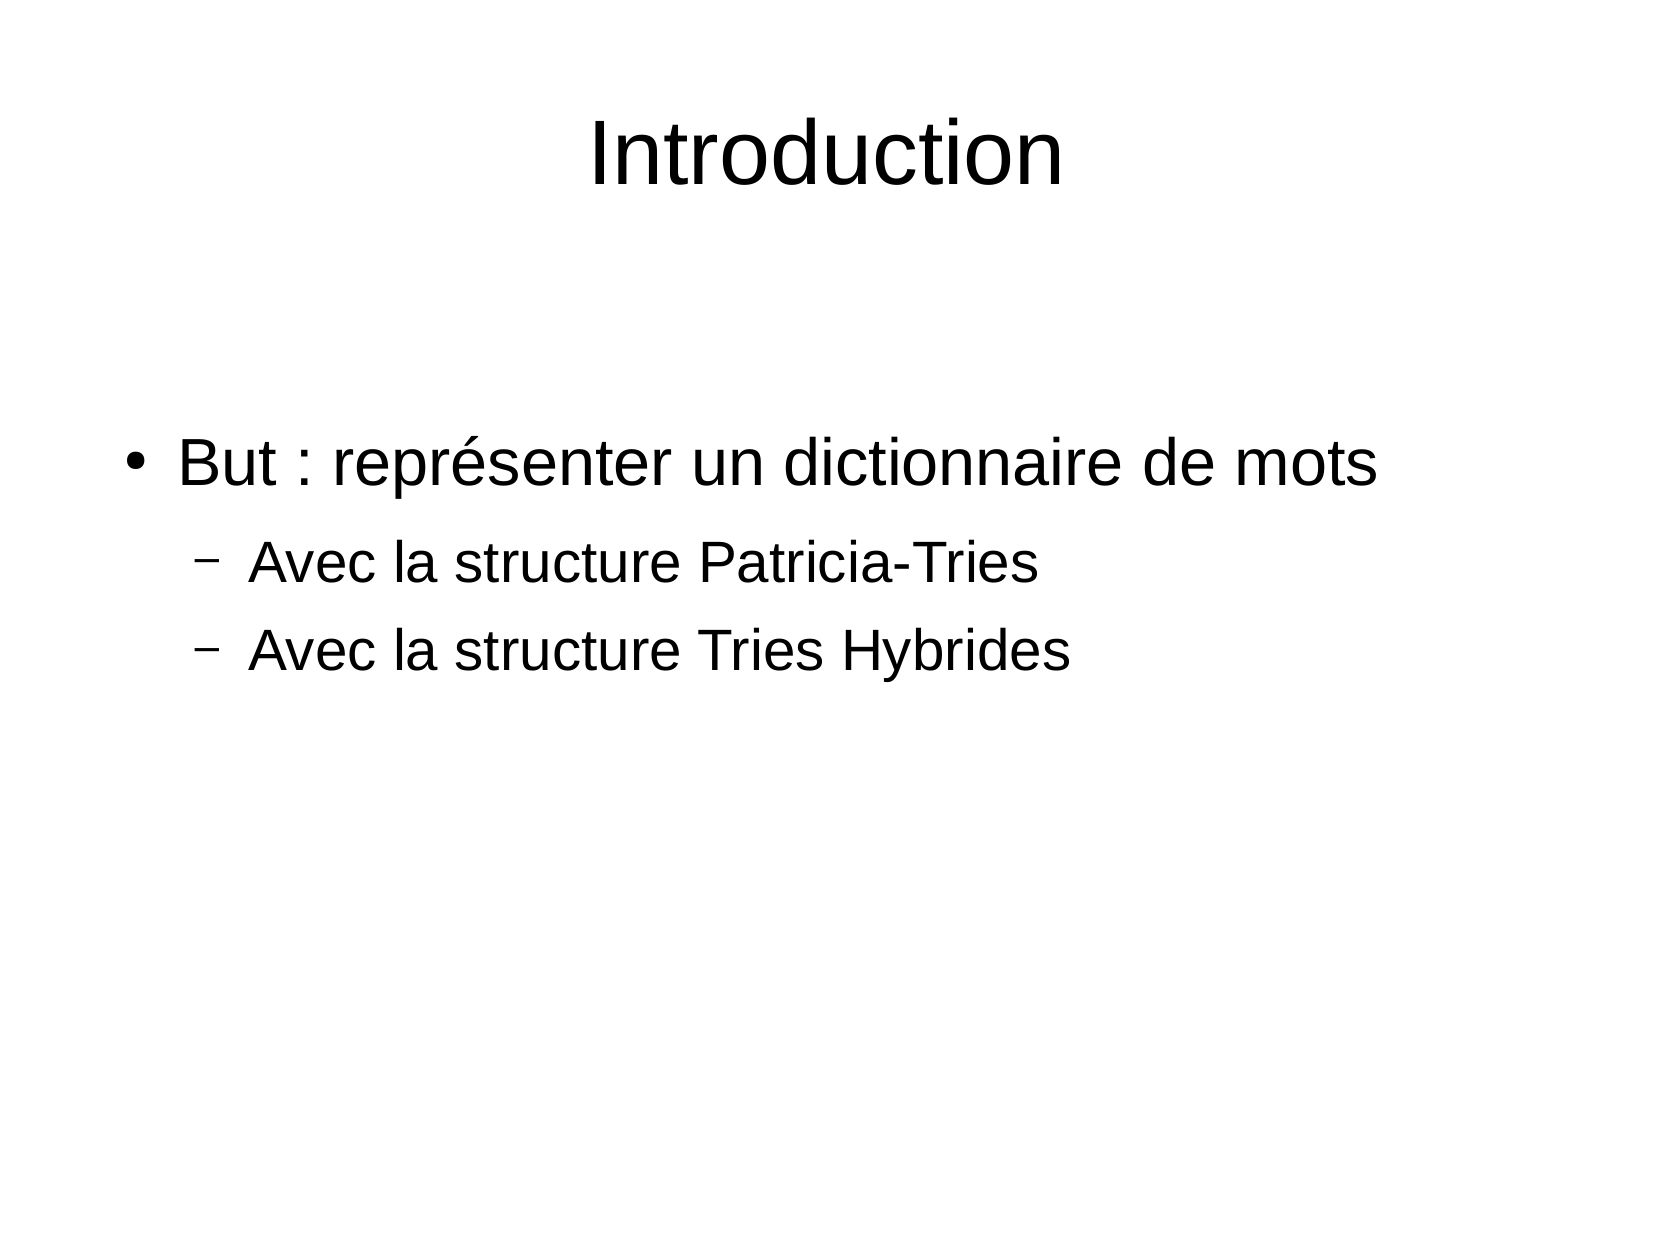

# Introduction
But : représenter un dictionnaire de mots
Avec la structure Patricia-Tries
Avec la structure Tries Hybrides